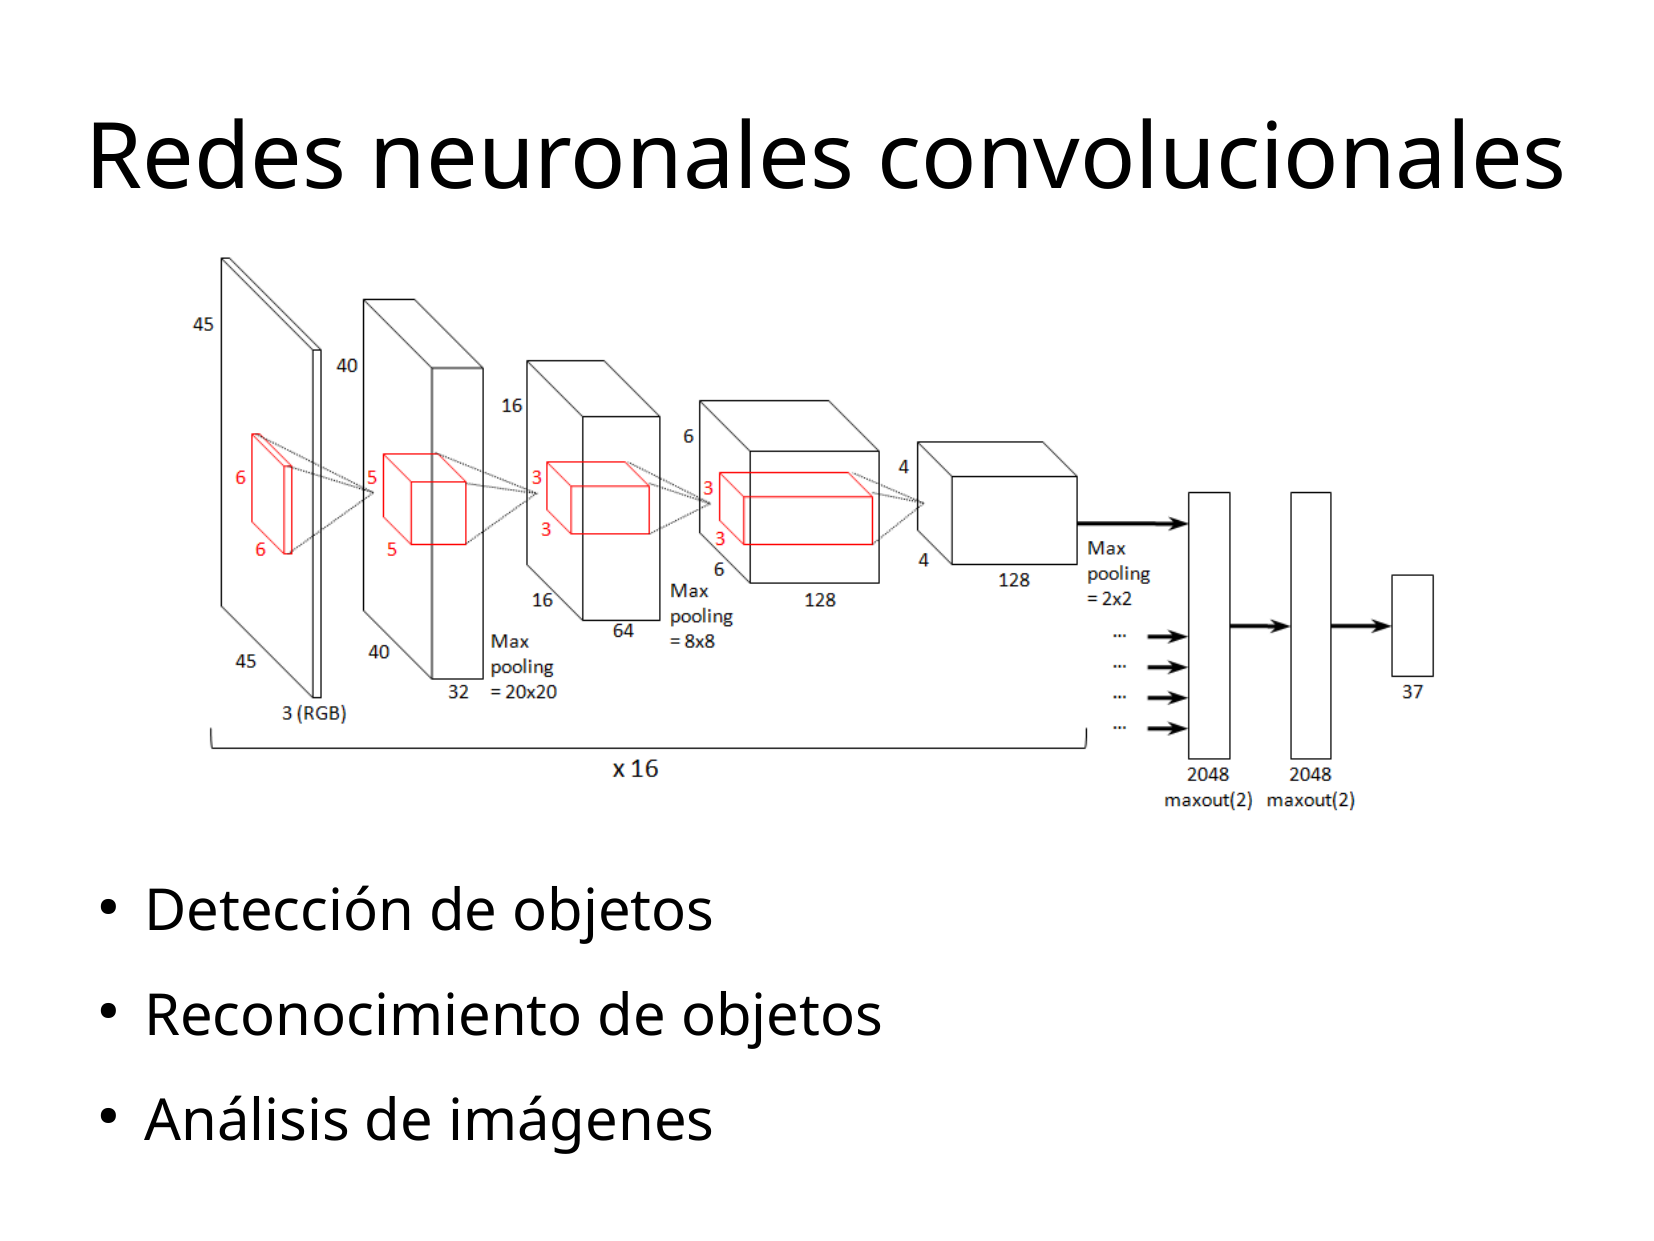

# Redes neuronales convolucionales
Detección de objetos
Reconocimiento de objetos
Análisis de imágenes